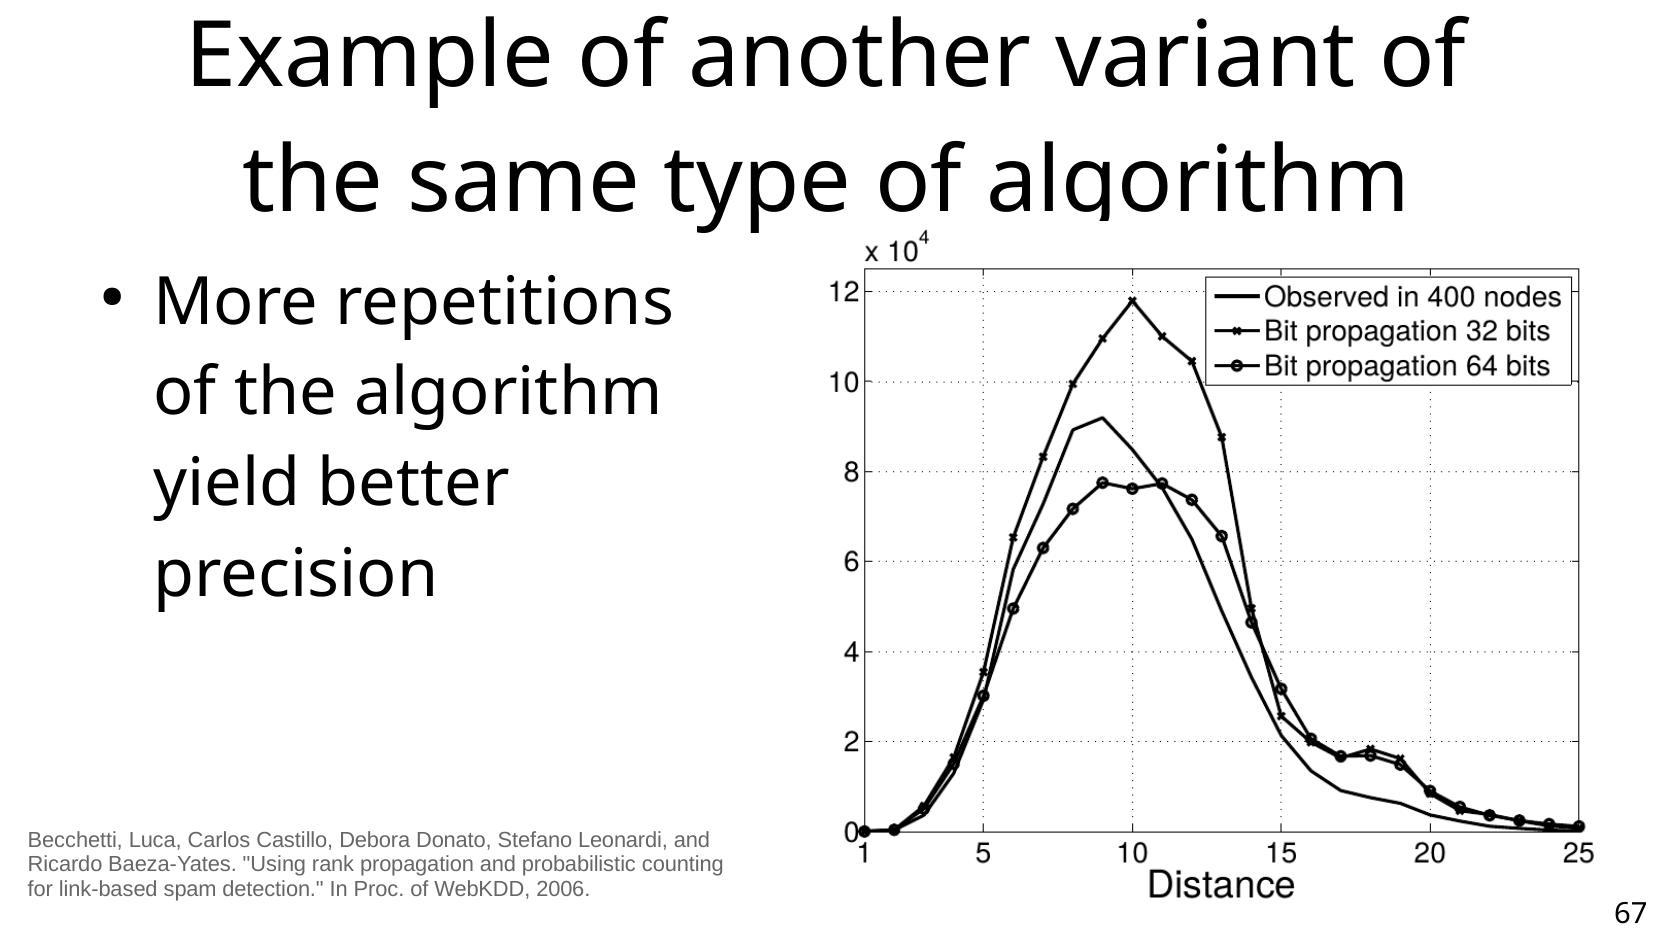

# Example of another variant of the same type of algorithm
More repetitions of the algorithm yield better precision
Becchetti, Luca, Carlos Castillo, Debora Donato, Stefano Leonardi, and Ricardo Baeza-Yates. "Using rank propagation and probabilistic counting for link-based spam detection." In Proc. of WebKDD, 2006.
67